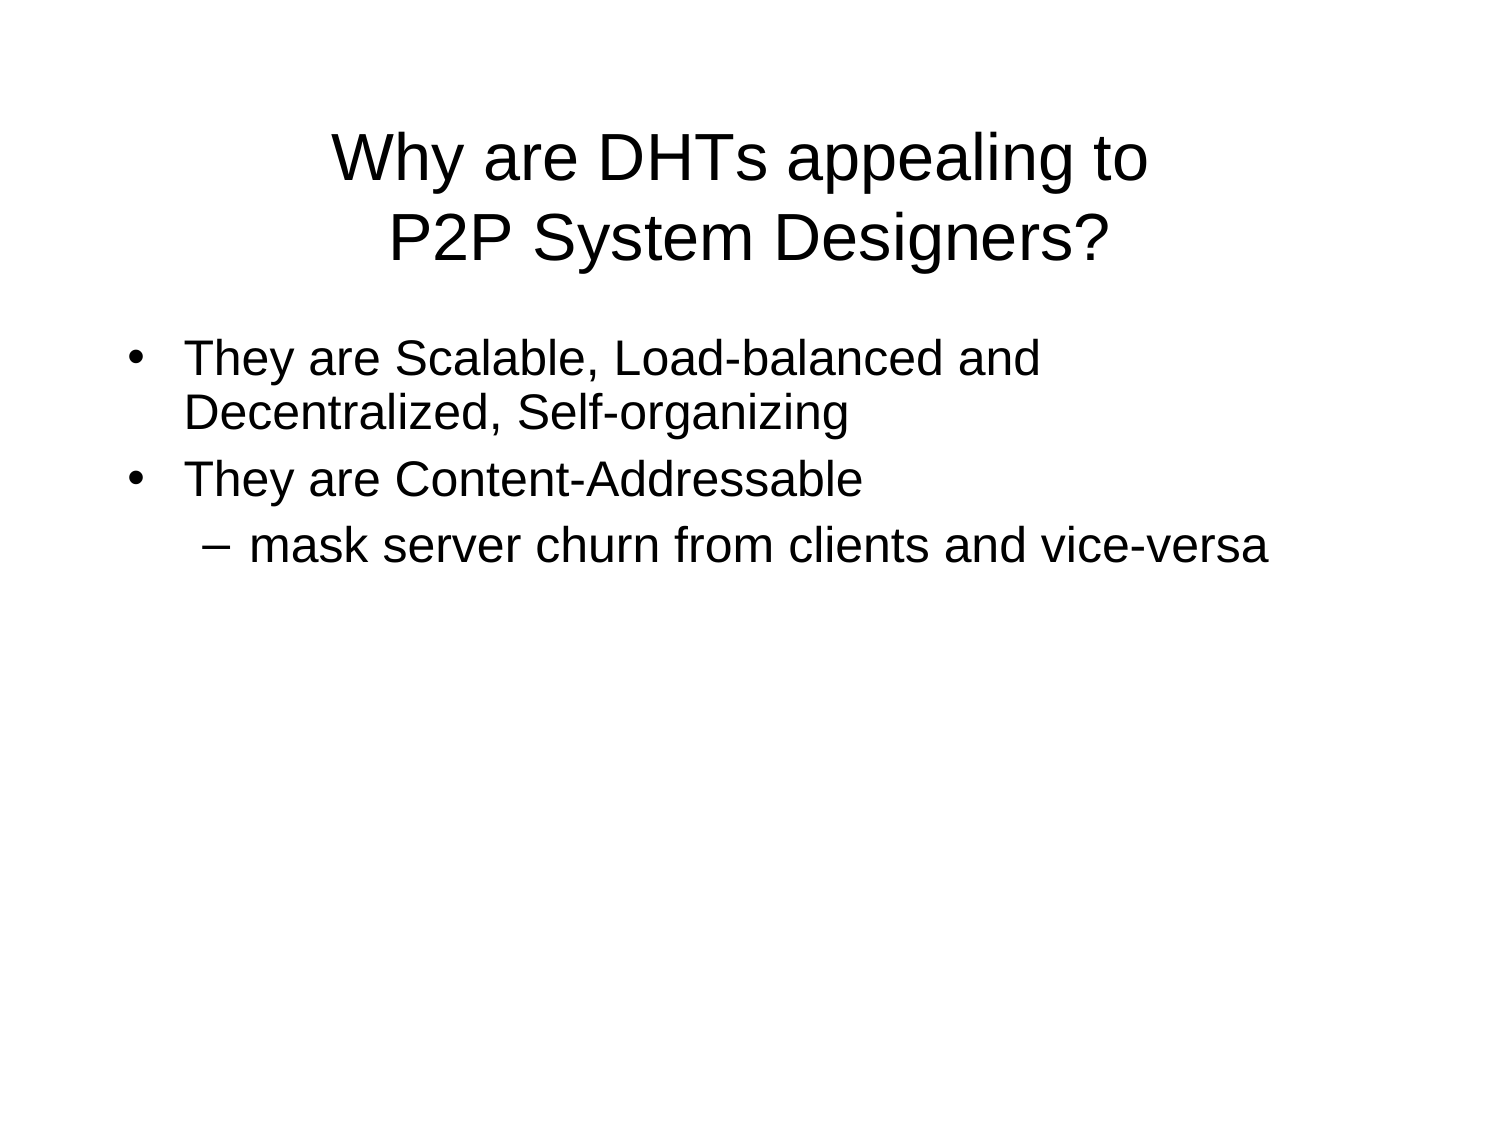

# Why are DHTs appealing to P2P System Designers?
They are Scalable, Load-balanced and Decentralized, Self-organizing
They are Content-Addressable
mask server churn from clients and vice-versa